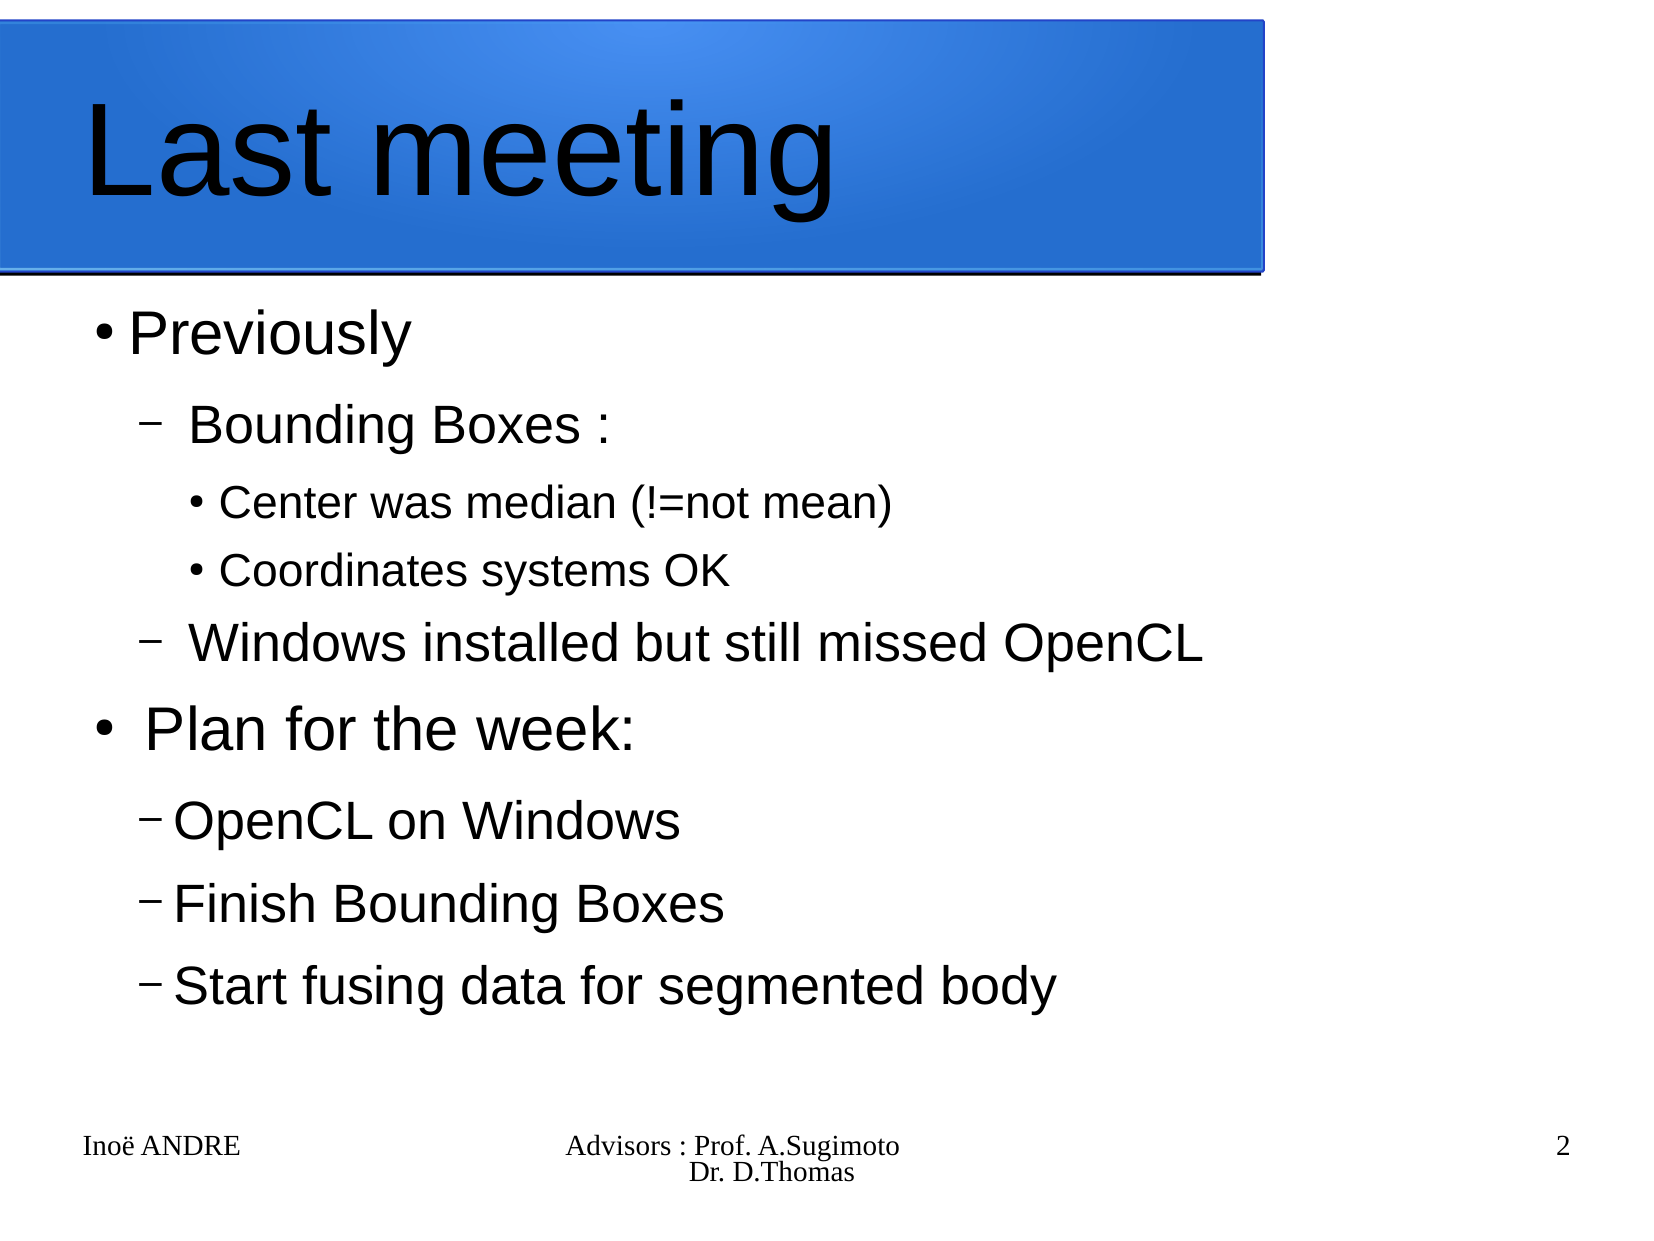

# Last meeting
Previously
 Bounding Boxes :
Center was median (!=not mean)
Coordinates systems OK
 Windows installed but still missed OpenCL
 Plan for the week:
OpenCL on Windows
Finish Bounding Boxes
Start fusing data for segmented body
Inoë ANDRE
Advisors : Prof. A.Sugimoto Dr. D.Thomas
2